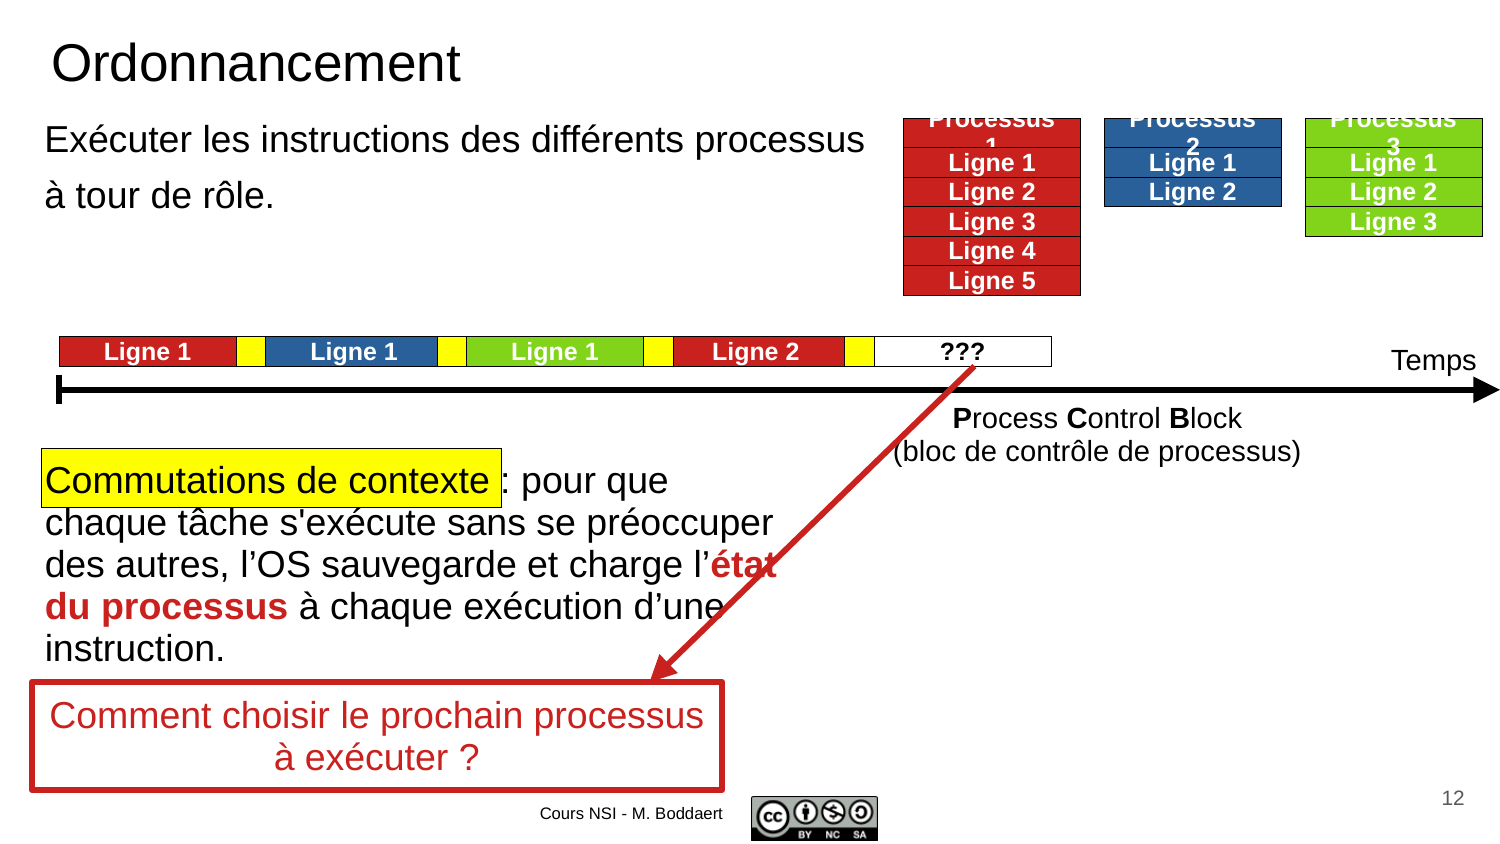

# Ordonnancement
Exécuter les instructions des différents processus
à tour de rôle.
Processus 1
Processus 2
Processus 3
Ligne 1
Ligne 1
Ligne 1
Ligne 1
Ligne 2
Ligne 2
Ligne 2
Ligne 3
Ligne 3
Ligne 4
Ligne 5
Ligne 1
Ligne 1
Ligne 1
Ligne 2
???
Temps
Process Control Block
(bloc de contrôle de processus)
Commutations de contexte : pour que chaque tâche s'exécute sans se préoccuper des autres, l’OS sauvegarde et charge l’état du processus à chaque exécution d’une instruction.
| PID du processus et PPID du processus parent |
| --- |
| UID de l’utilisateur du processus |
| Etat du processus (élu, prêt, bloqué) |
| Valeurs des registres du processeur |
| Pointeur de pile |
| Liste des descripteurs de fichiers |
| Autres informations : temps CPU accumulé, ... |
Comment choisir le prochain processus
à exécuter ?